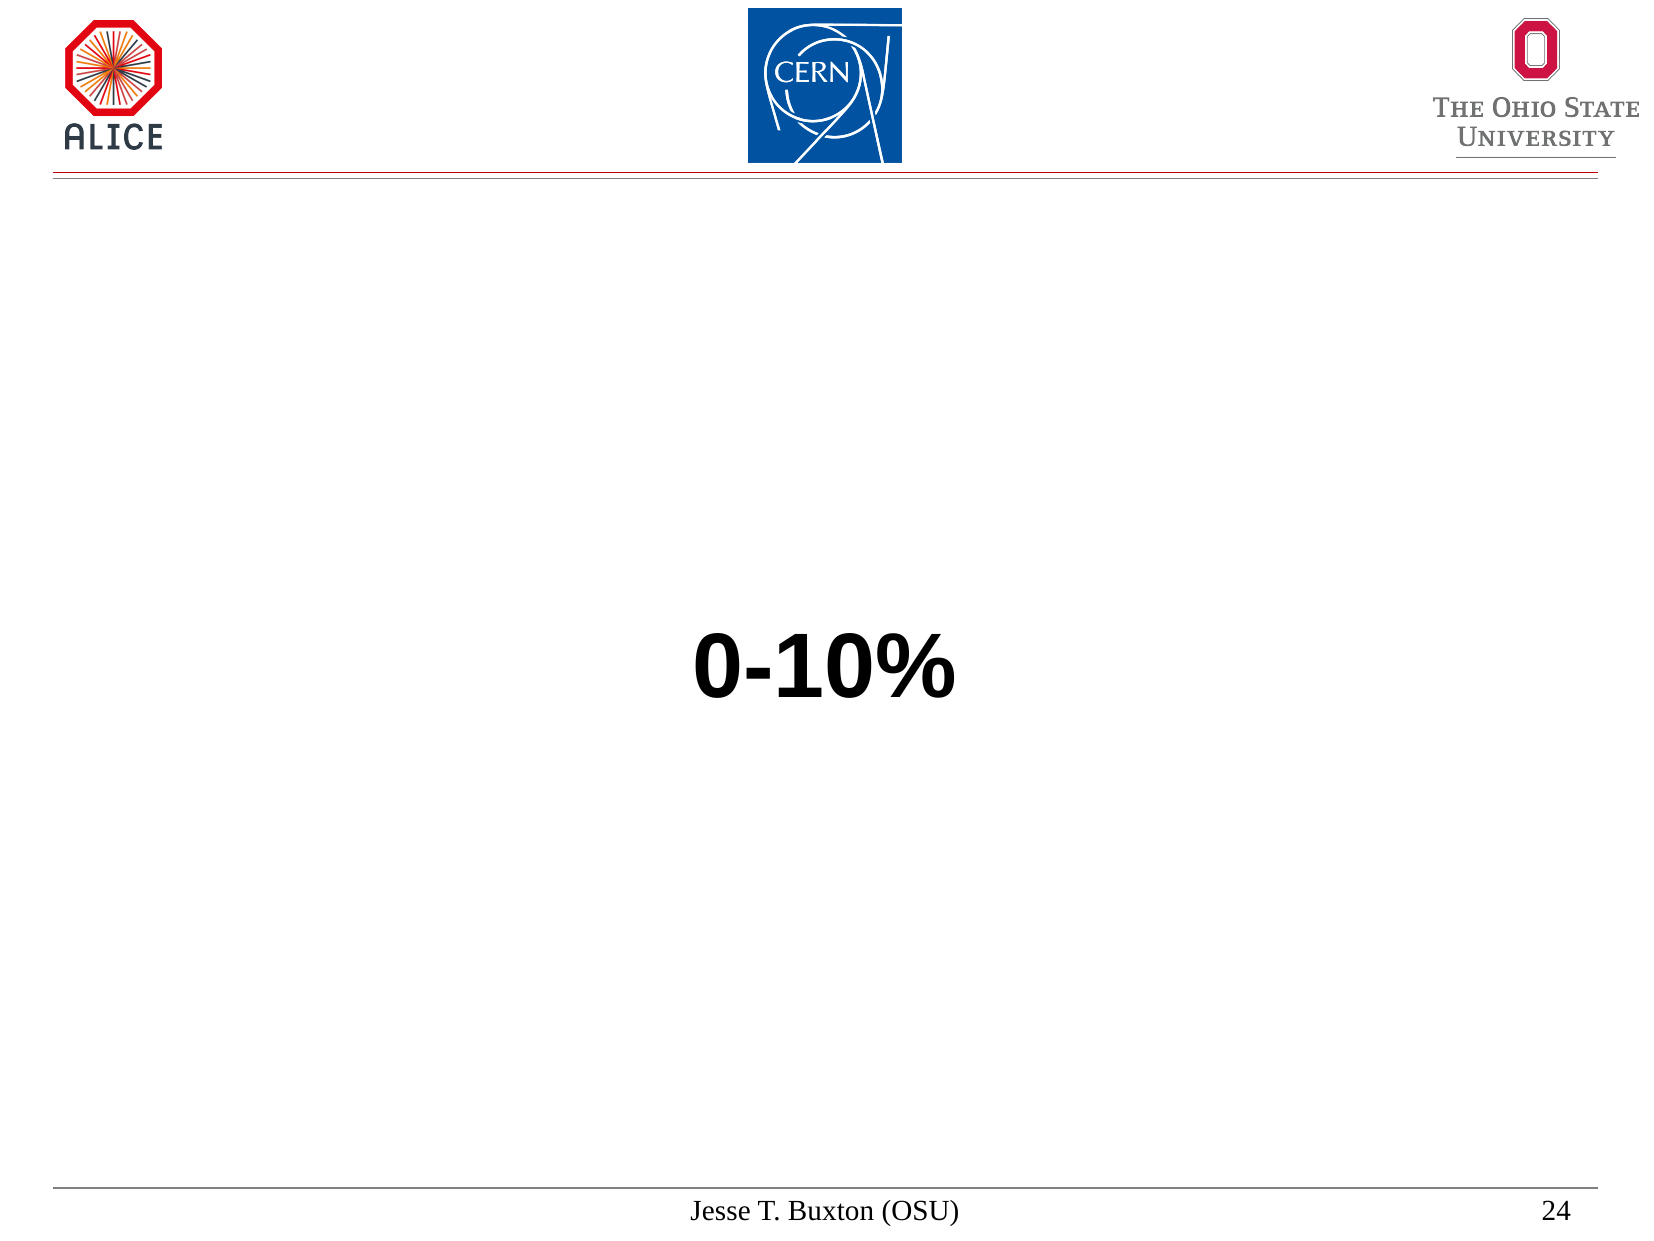

# 0-10%
Jesse T. Buxton (OSU)
24